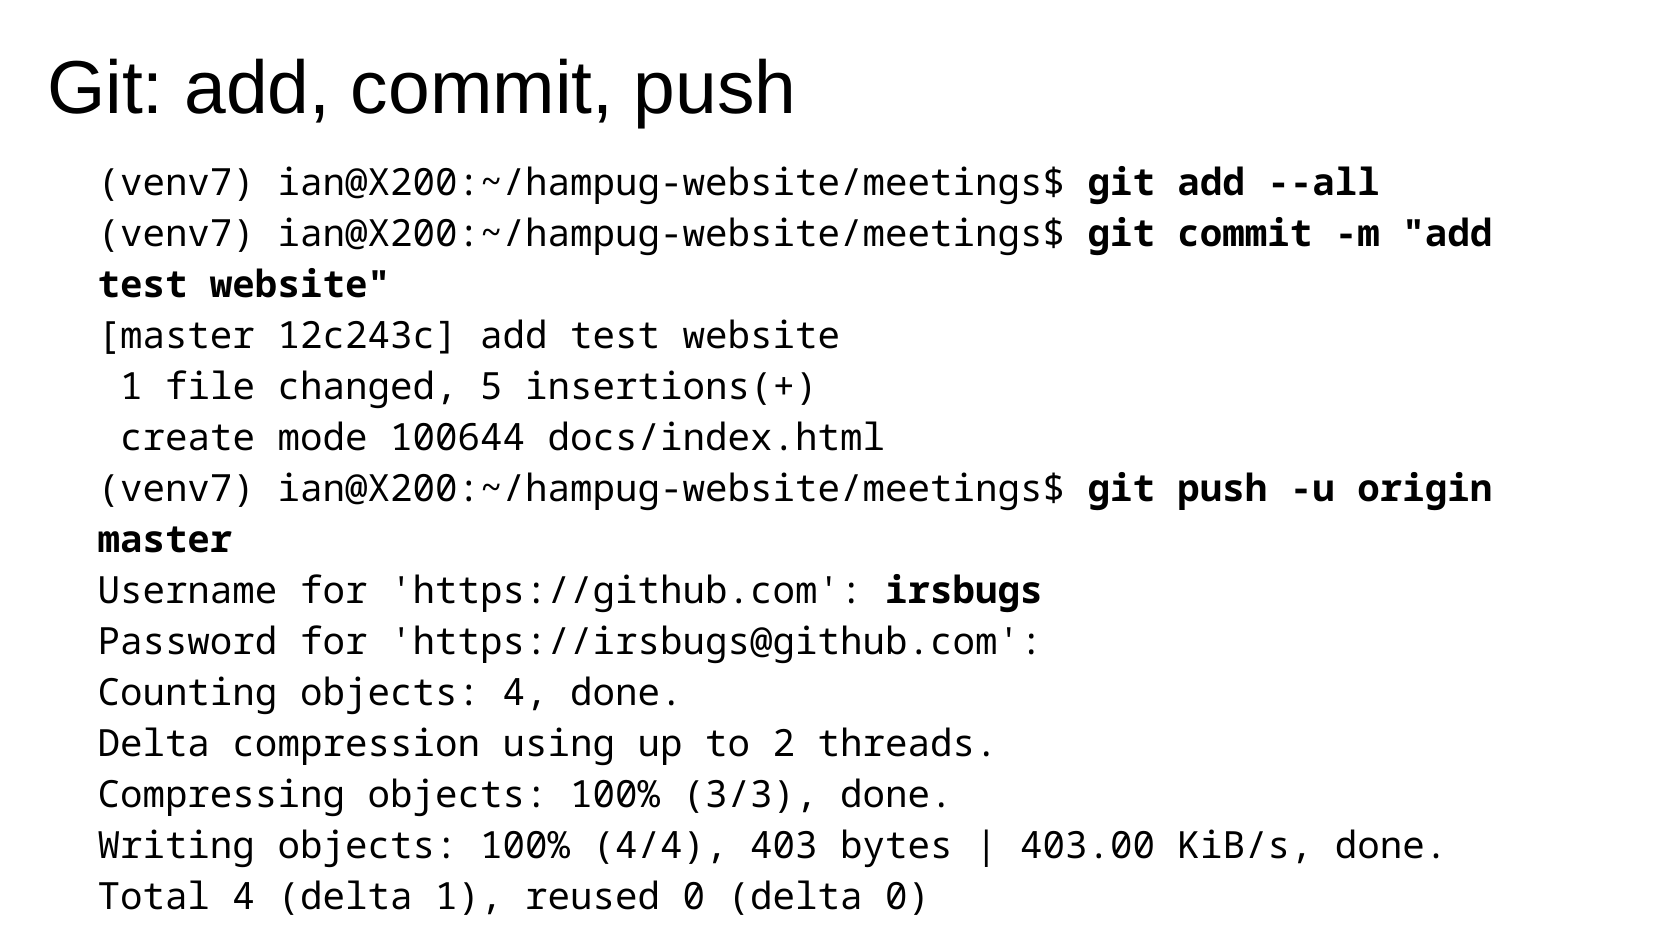

# Git: add, commit, push
(venv7) ian@X200:~/hampug-website/meetings$ git add --all
(venv7) ian@X200:~/hampug-website/meetings$ git commit -m "add test website"
[master 12c243c] add test website
 1 file changed, 5 insertions(+)
 create mode 100644 docs/index.html
(venv7) ian@X200:~/hampug-website/meetings$ git push -u origin master
Username for 'https://github.com': irsbugs
Password for 'https://irsbugs@github.com':
Counting objects: 4, done.
Delta compression using up to 2 threads.
Compressing objects: 100% (3/3), done.
Writing objects: 100% (4/4), 403 bytes | 403.00 KiB/s, done.
Total 4 (delta 1), reused 0 (delta 0)
remote: Resolving deltas: 100% (1/1), completed with 1 local object.
To https://github.com/irsbugs/meetings.git
 d085fe2..12c243c master -> master
Branch 'master' set up to track remote branch 'master' from 'origin'.